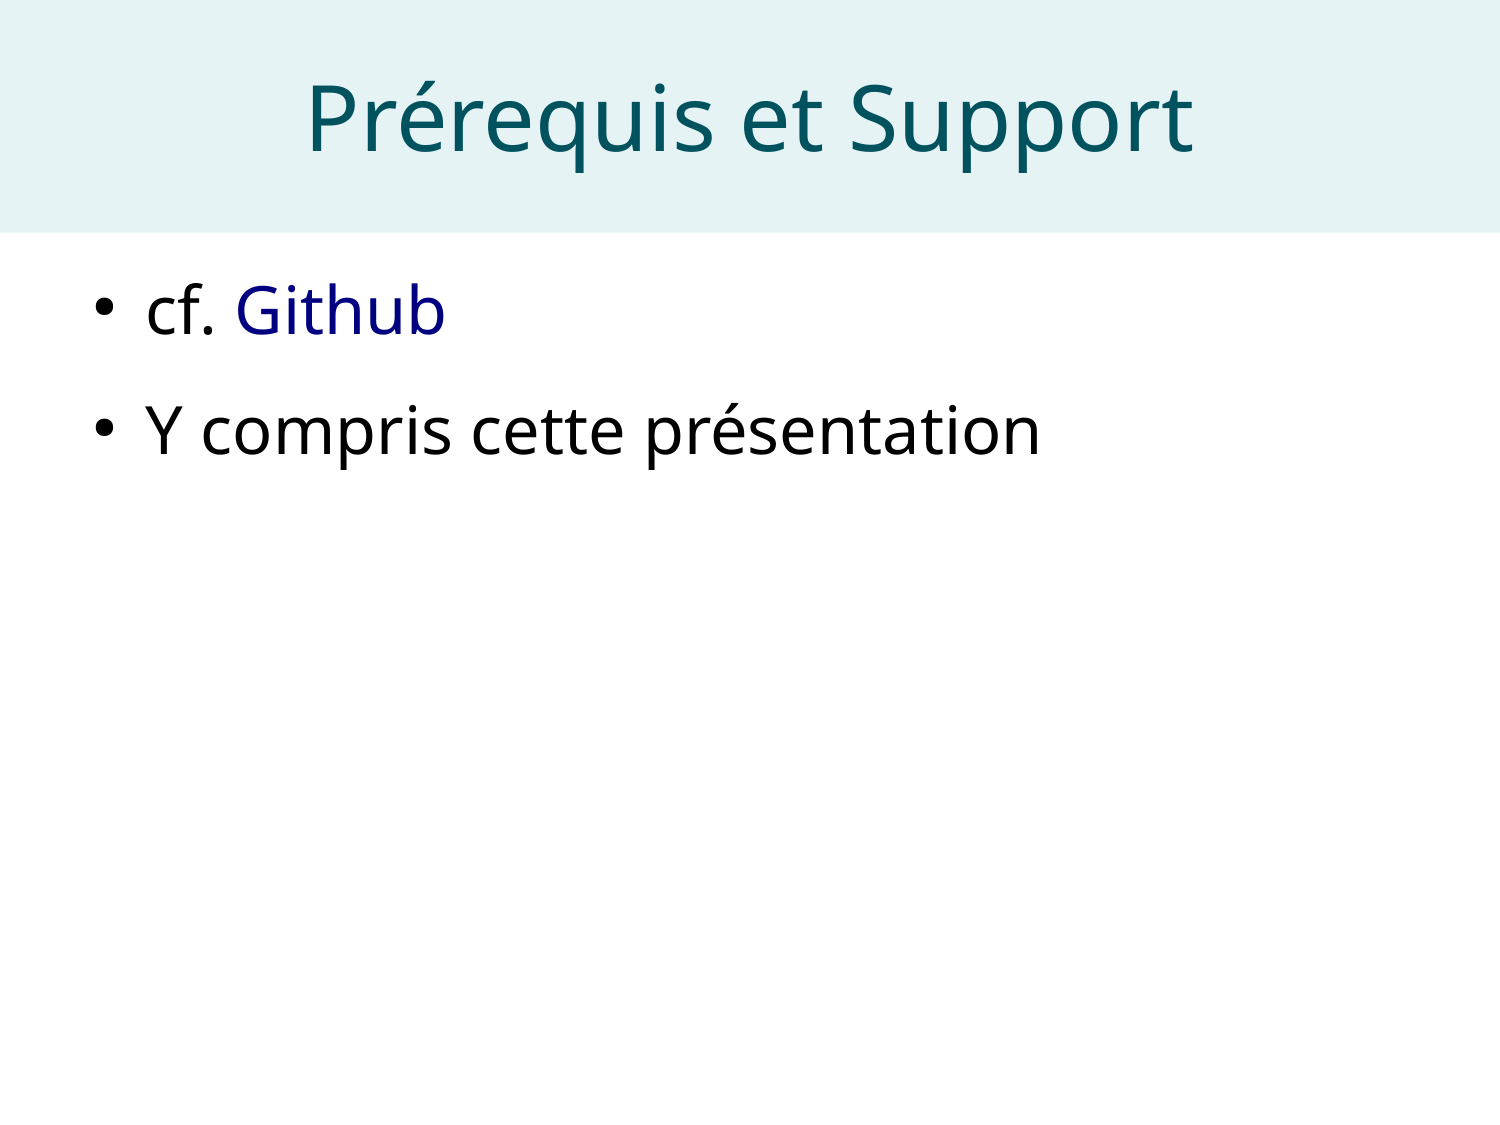

# Prérequis et Support
cf. Github
Y compris cette présentation